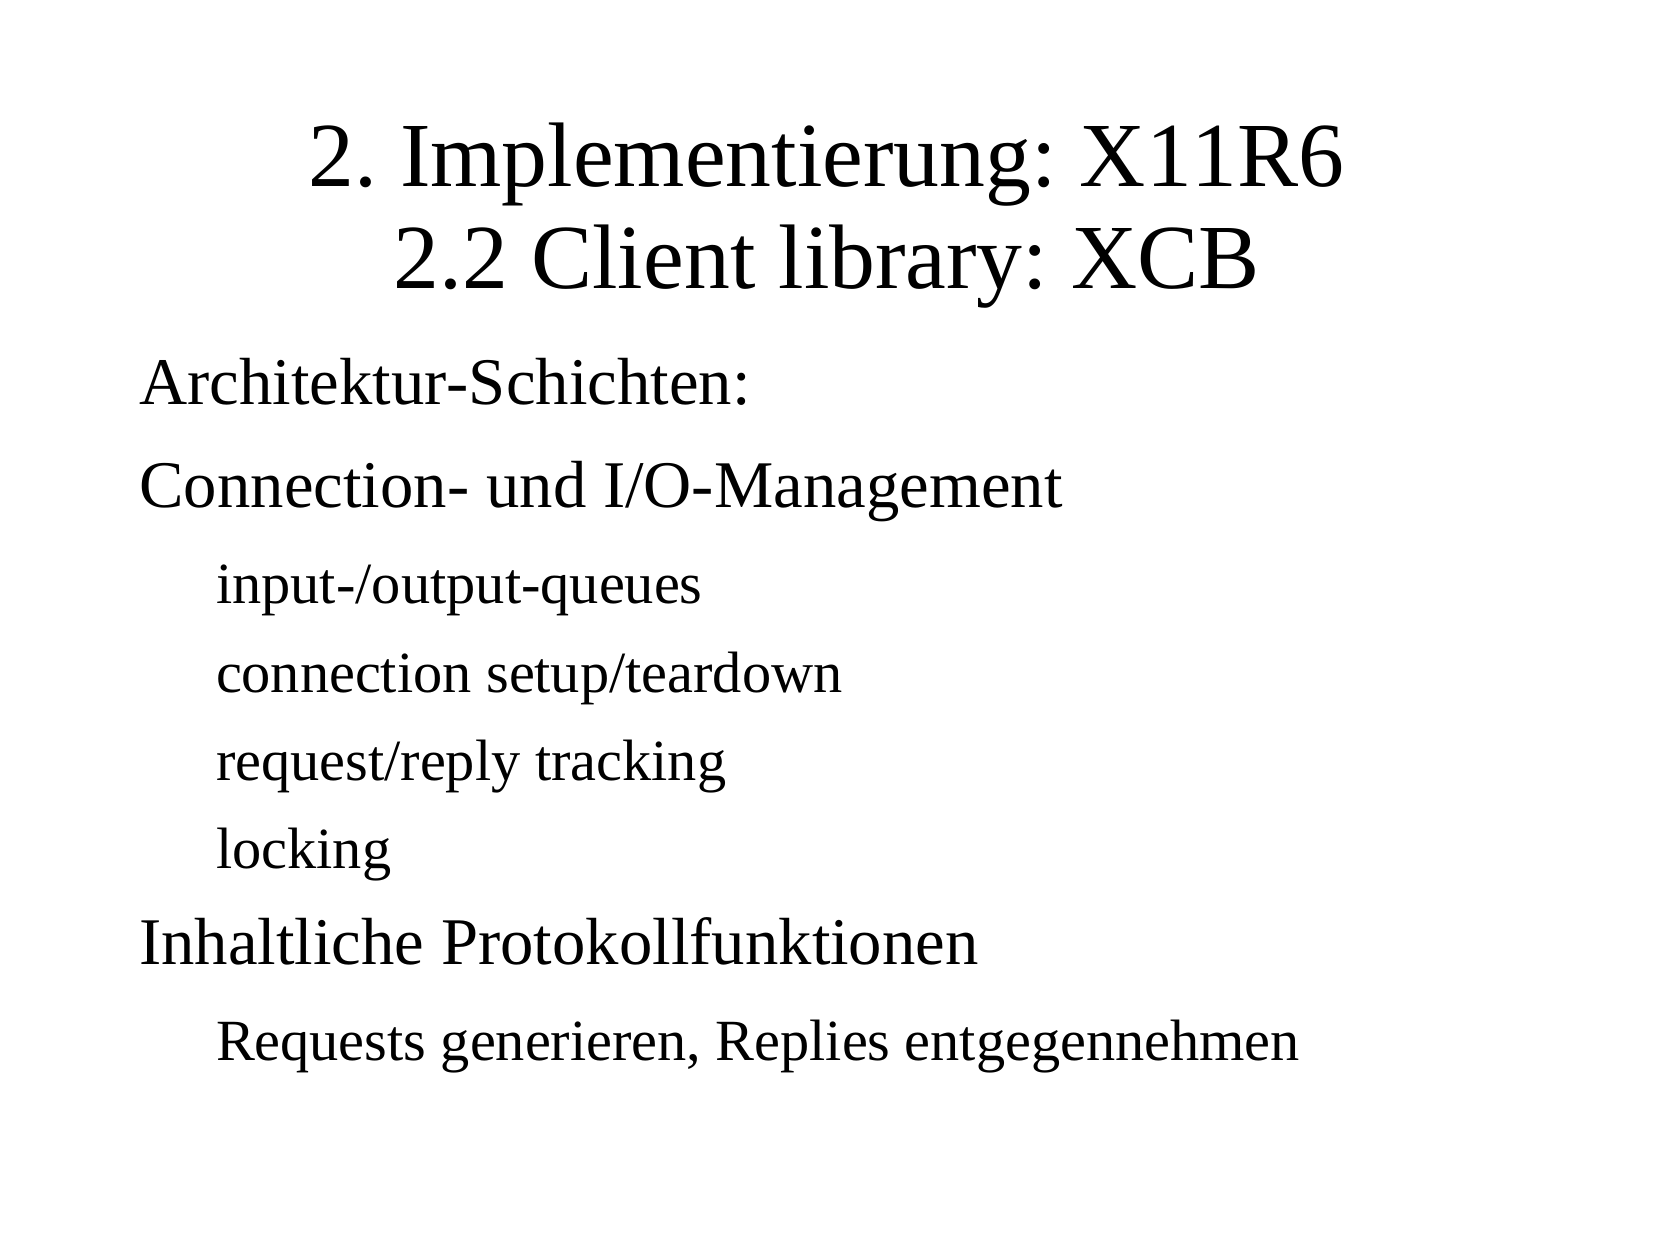

# 2. Implementierung: X11R6 2.2 Client library: XCB
Architektur-Schichten:
Connection- und I/O-Management
input-/output-queues
connection setup/teardown
request/reply tracking
locking
Inhaltliche Protokollfunktionen
Requests generieren, Replies entgegennehmen